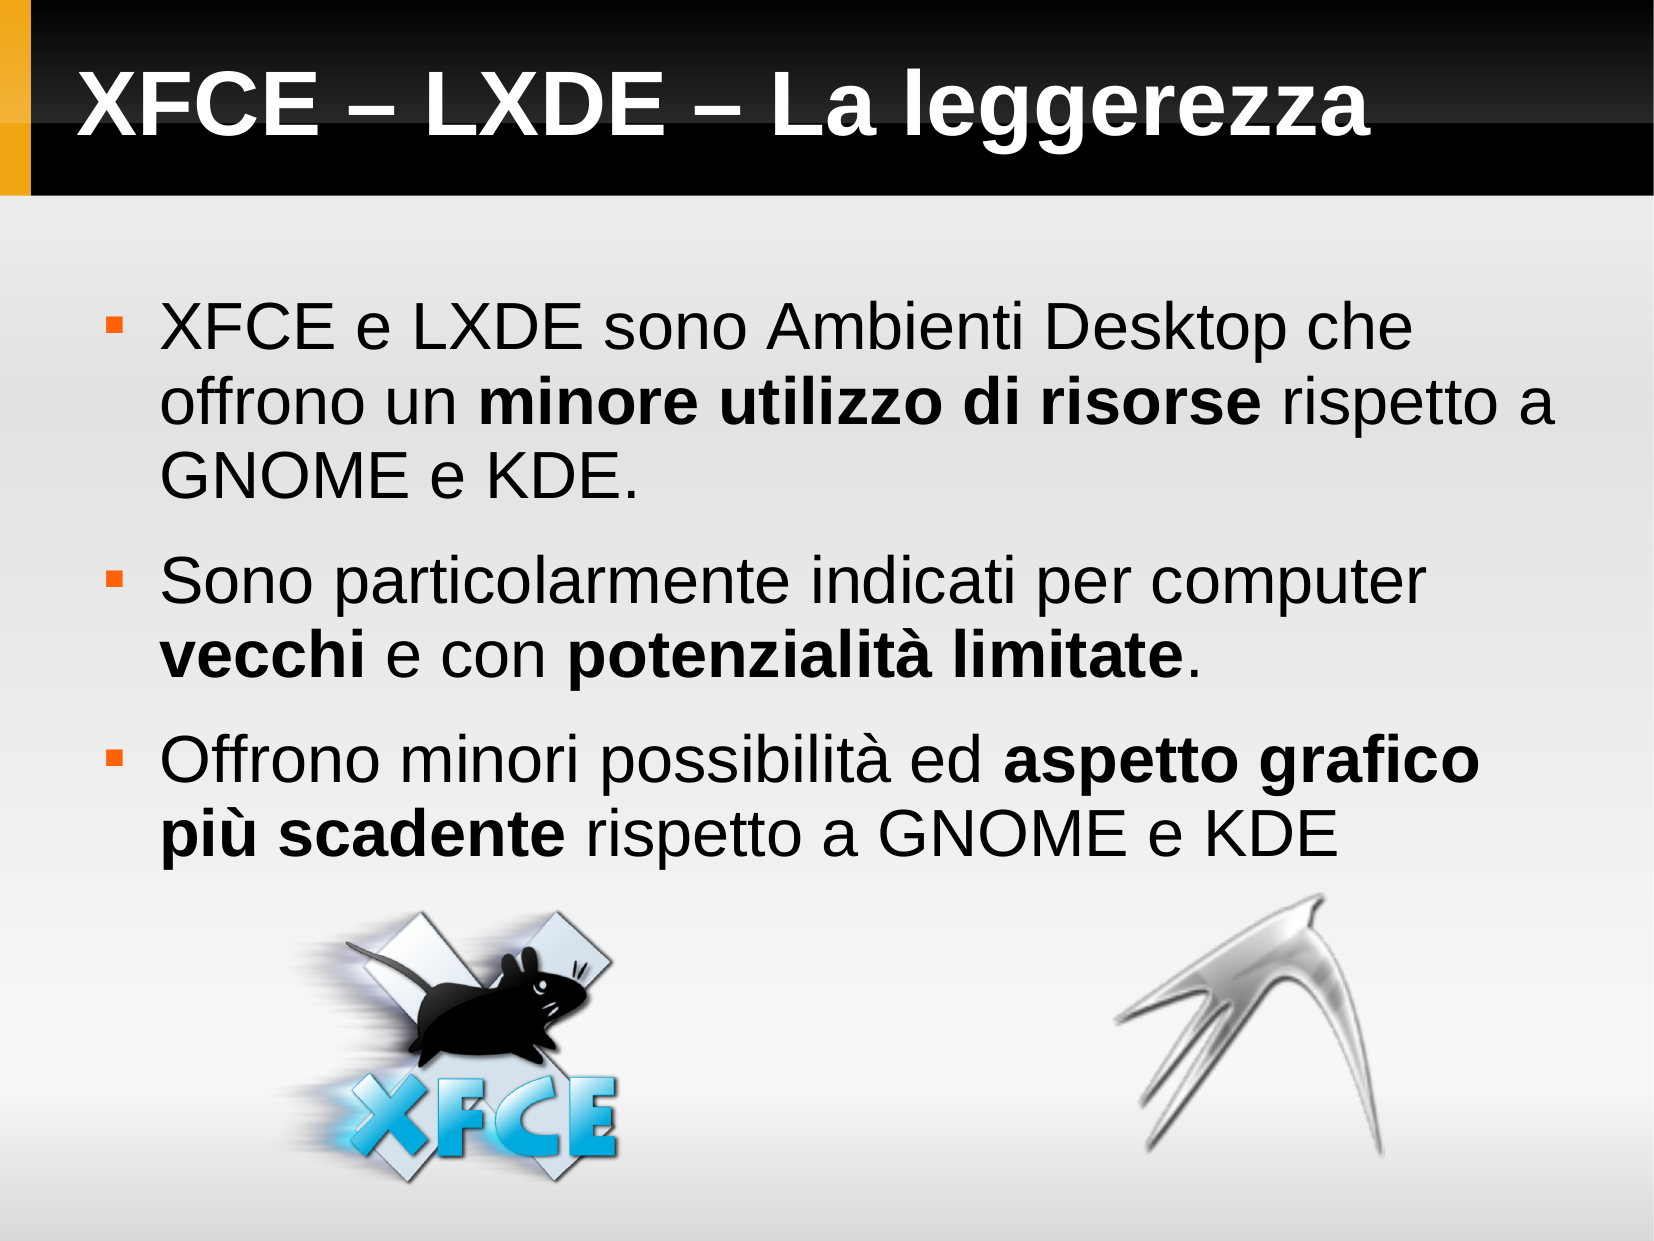

# XFCE – LXDE – La leggerezza
XFCE e LXDE sono Ambienti Desktop che offrono un minore utilizzo di risorse rispetto a GNOME e KDE.
Sono particolarmente indicati per computer vecchi e con potenzialità limitate.
Offrono minori possibilità ed aspetto grafico più scadente rispetto a GNOME e KDE